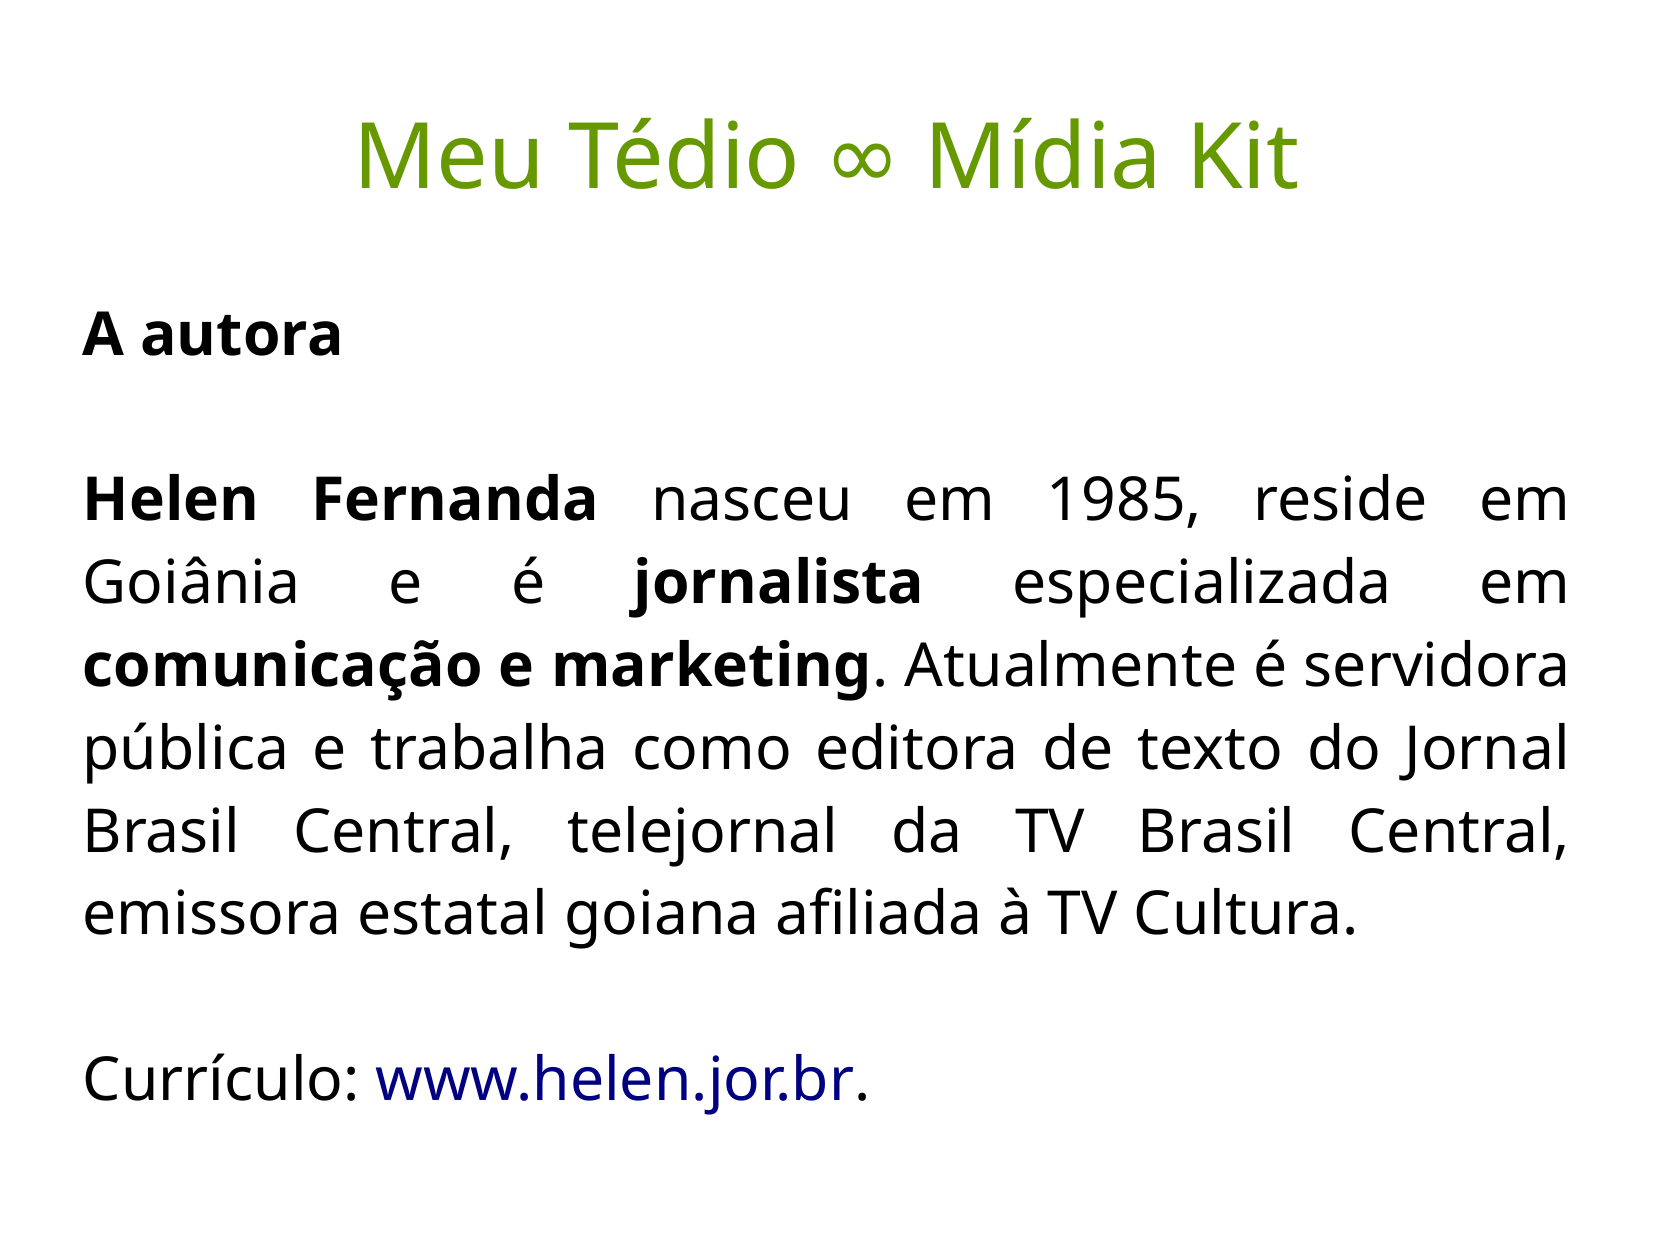

# Meu Tédio ∞ Mídia Kit
A autora
Helen Fernanda nasceu em 1985, reside em Goiânia e é jornalista especializada em comunicação e marketing. Atualmente é servidora pública e trabalha como editora de texto do Jornal Brasil Central, telejornal da TV Brasil Central, emissora estatal goiana afiliada à TV Cultura.
Currículo: www.helen.jor.br.